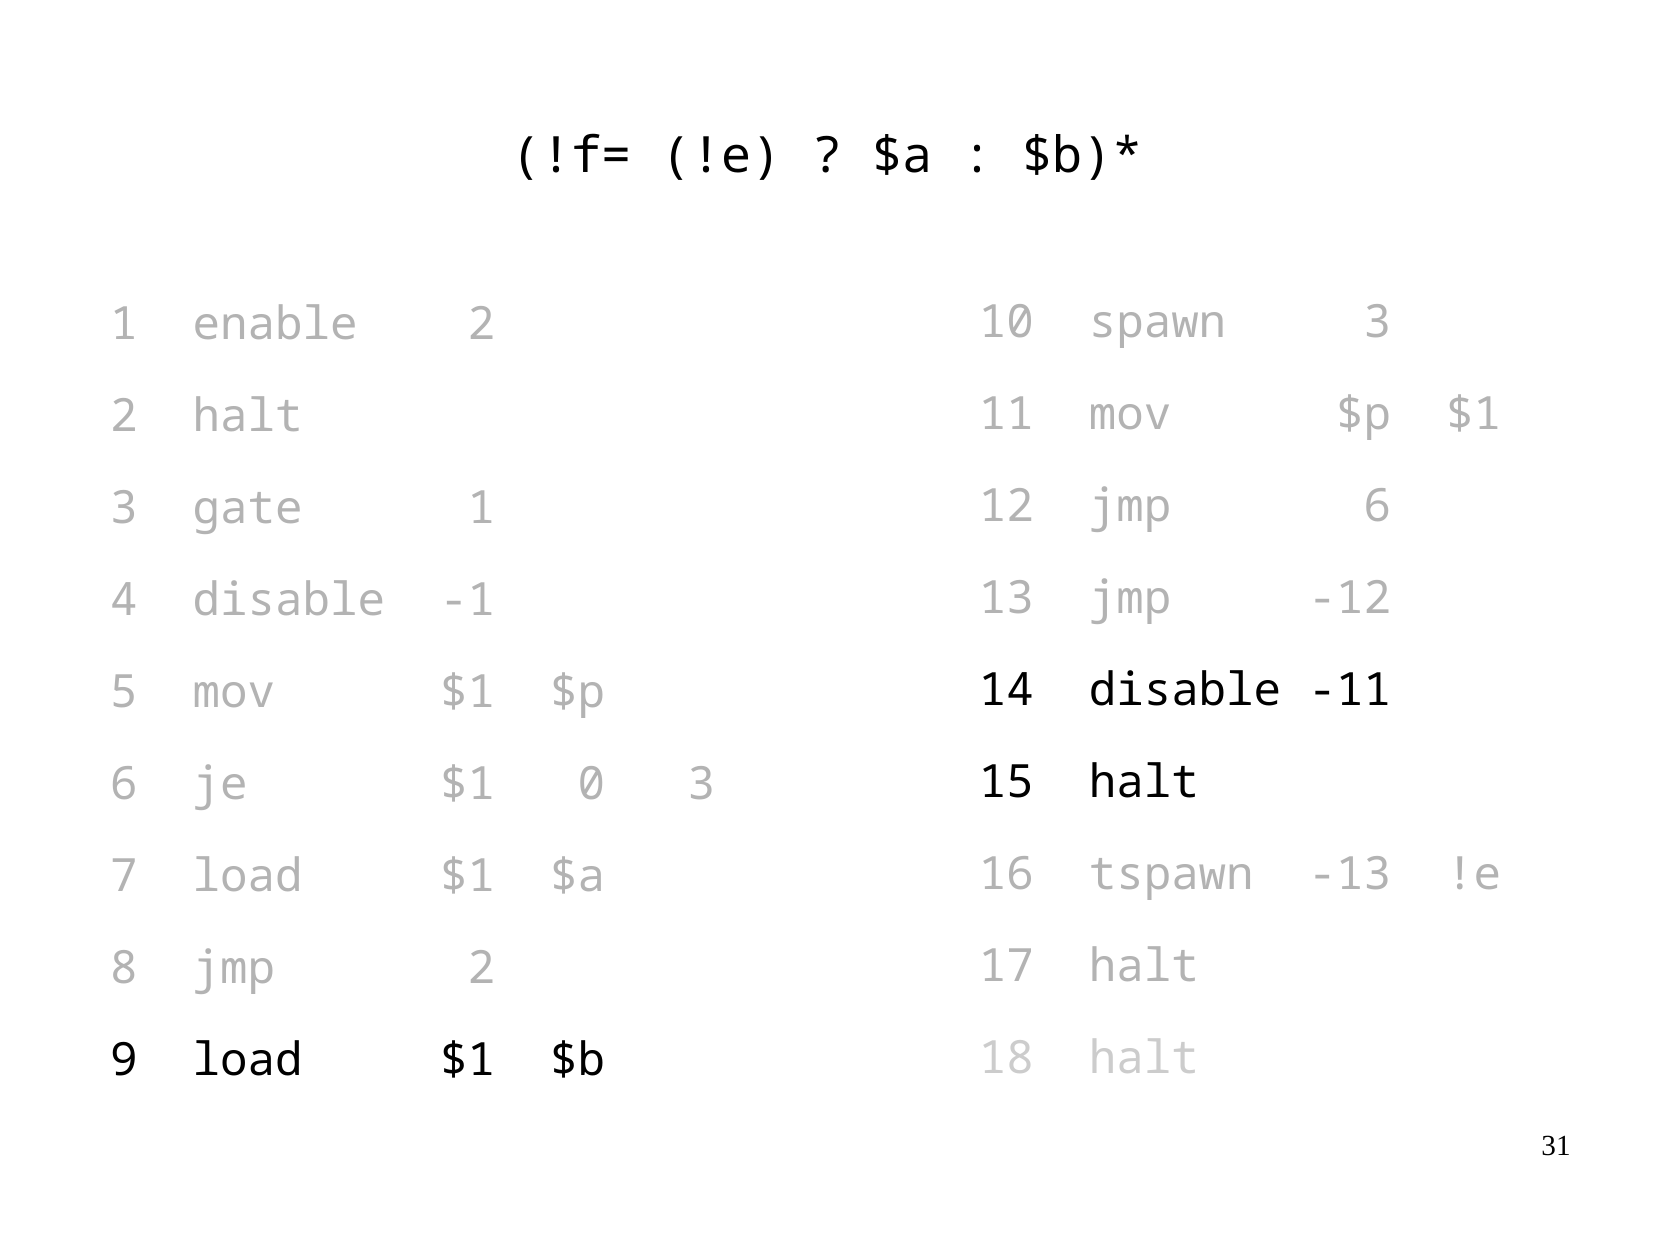

# (!f= (!e) ? $a : $b)*
10 spawn 3
11 mov $p $1
12 jmp 6
13 jmp -12
14 disable -11
15 halt
16 tspawn -13 !e
17 halt
18 halt
 1 enable 2
 2 halt
 3 gate 1
 4 disable -1
 5 mov $1 $p
 6 je $1 0 3
 7 load $1 $a
 8 jmp 2
 9 load $1 $b
31